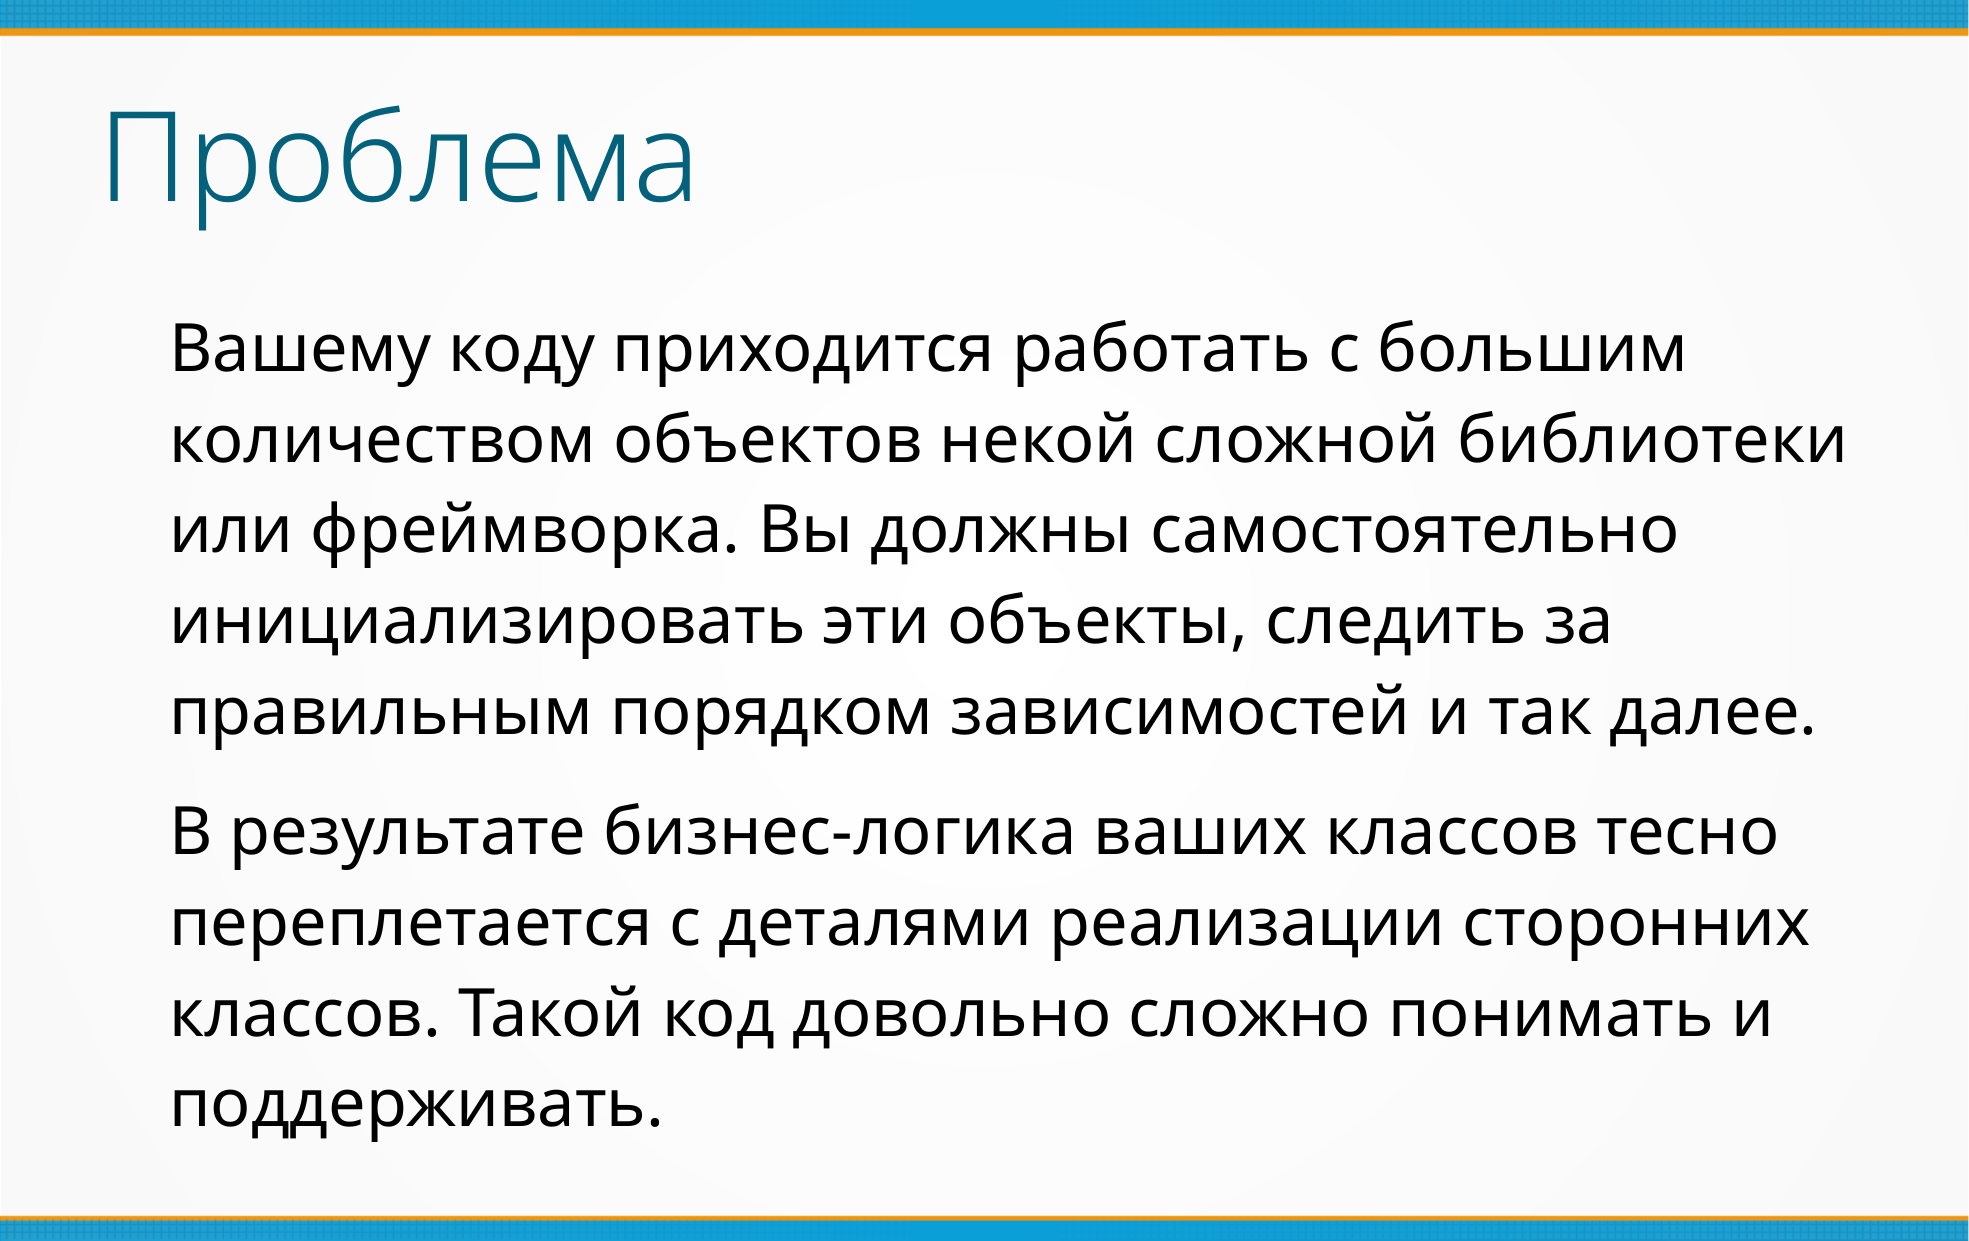

# Проблема
Вашему коду приходится работать с большим количеством объектов некой сложной библиотеки или фреймворка. Вы должны самостоятельно инициализировать эти объекты, следить за правильным порядком зависимостей и так далее.
В результате бизнес-логика ваших классов тесно переплетается с деталями реализации сторонних классов. Такой код довольно сложно понимать и поддерживать.